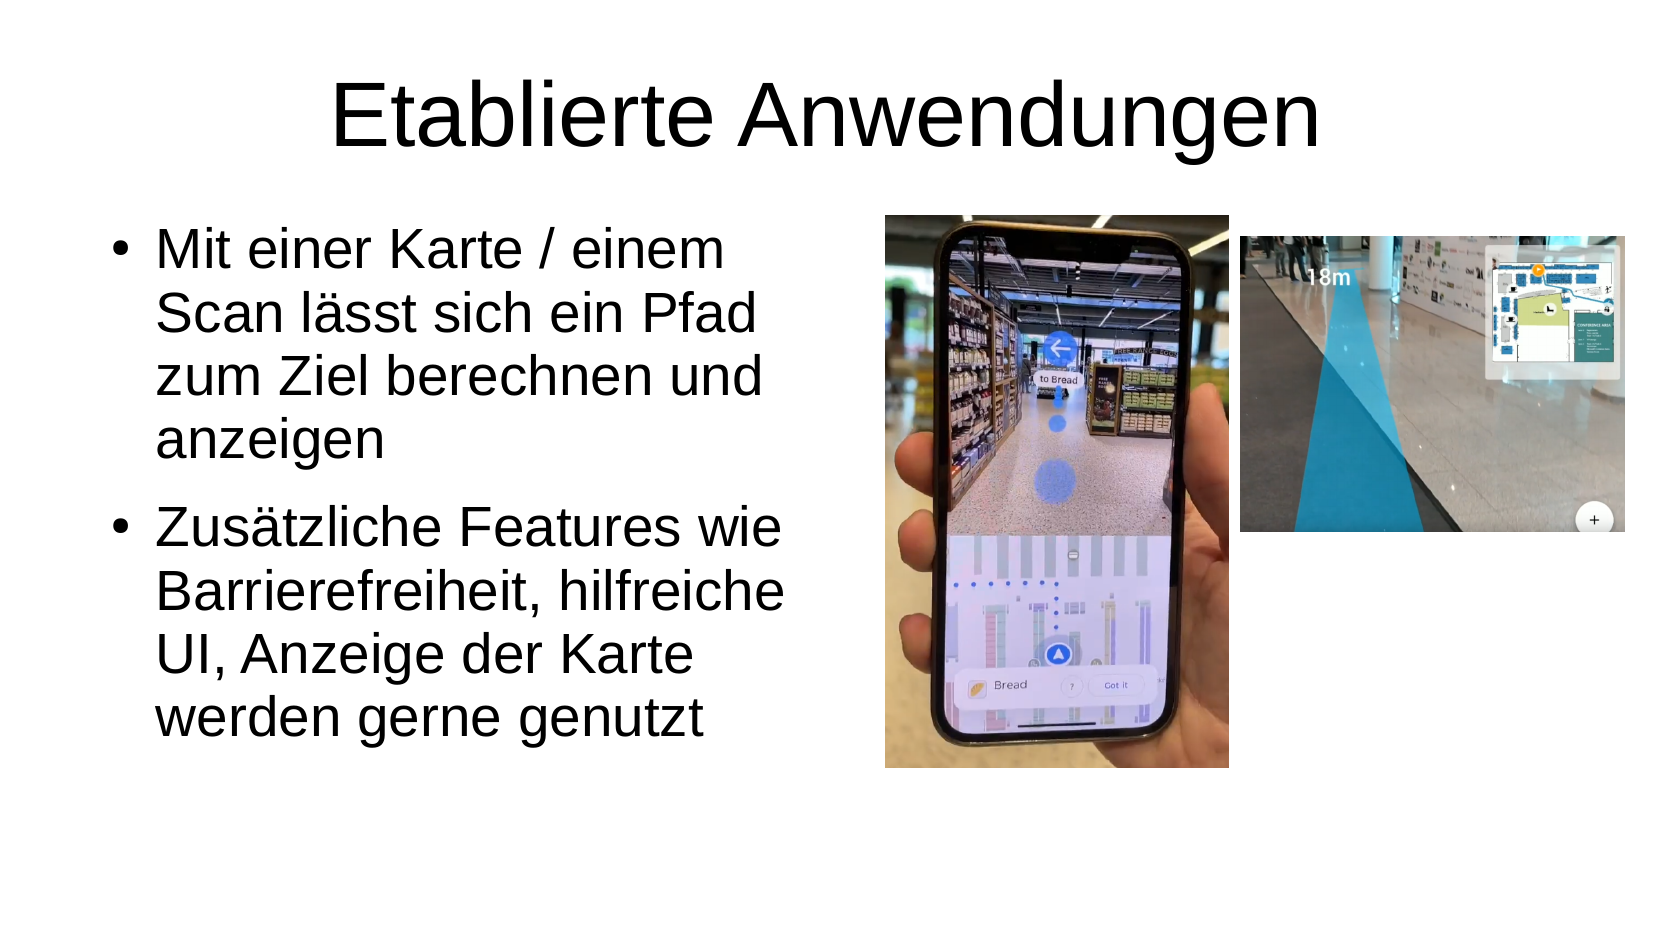

# Etablierte Anwendungen
Mit einer Karte / einem Scan lässt sich ein Pfad zum Ziel berechnen und anzeigen
Zusätzliche Features wie Barrierefreiheit, hilfreiche UI, Anzeige der Karte werden gerne genutzt